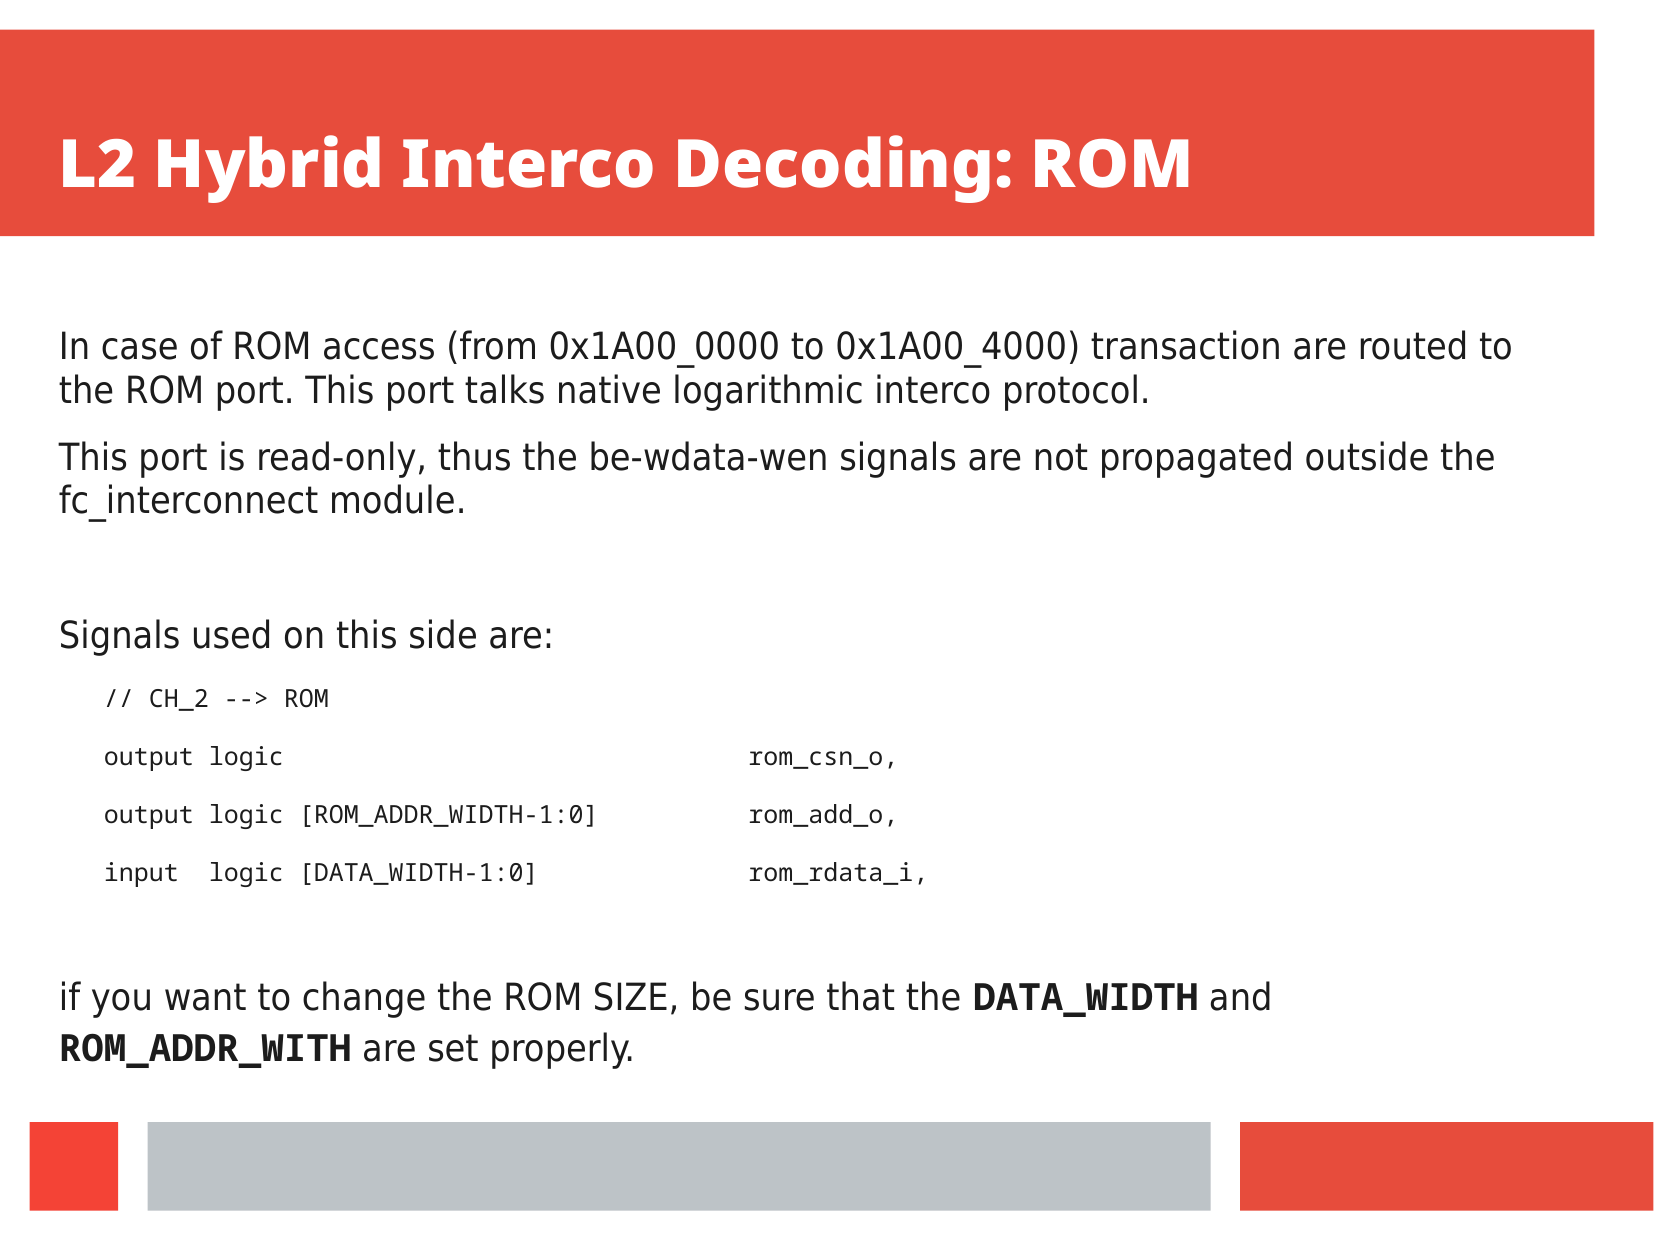

L2 Hybrid Interco Decoding: ROM
# In case of ROM access (from 0x1A00_0000 to 0x1A00_4000) transaction are routed to the ROM port. This port talks native logarithmic interco protocol.
This port is read-only, thus the be-wdata-wen signals are not propagated outside the fc_interconnect module.
Signals used on this side are:
 // CH_2 --> ROM
 output logic rom_csn_o,
 output logic [ROM_ADDR_WIDTH-1:0] rom_add_o,
 input logic [DATA_WIDTH-1:0] rom_rdata_i,
if you want to change the ROM SIZE, be sure that the DATA_WIDTH and ROM_ADDR_WITH are set properly.